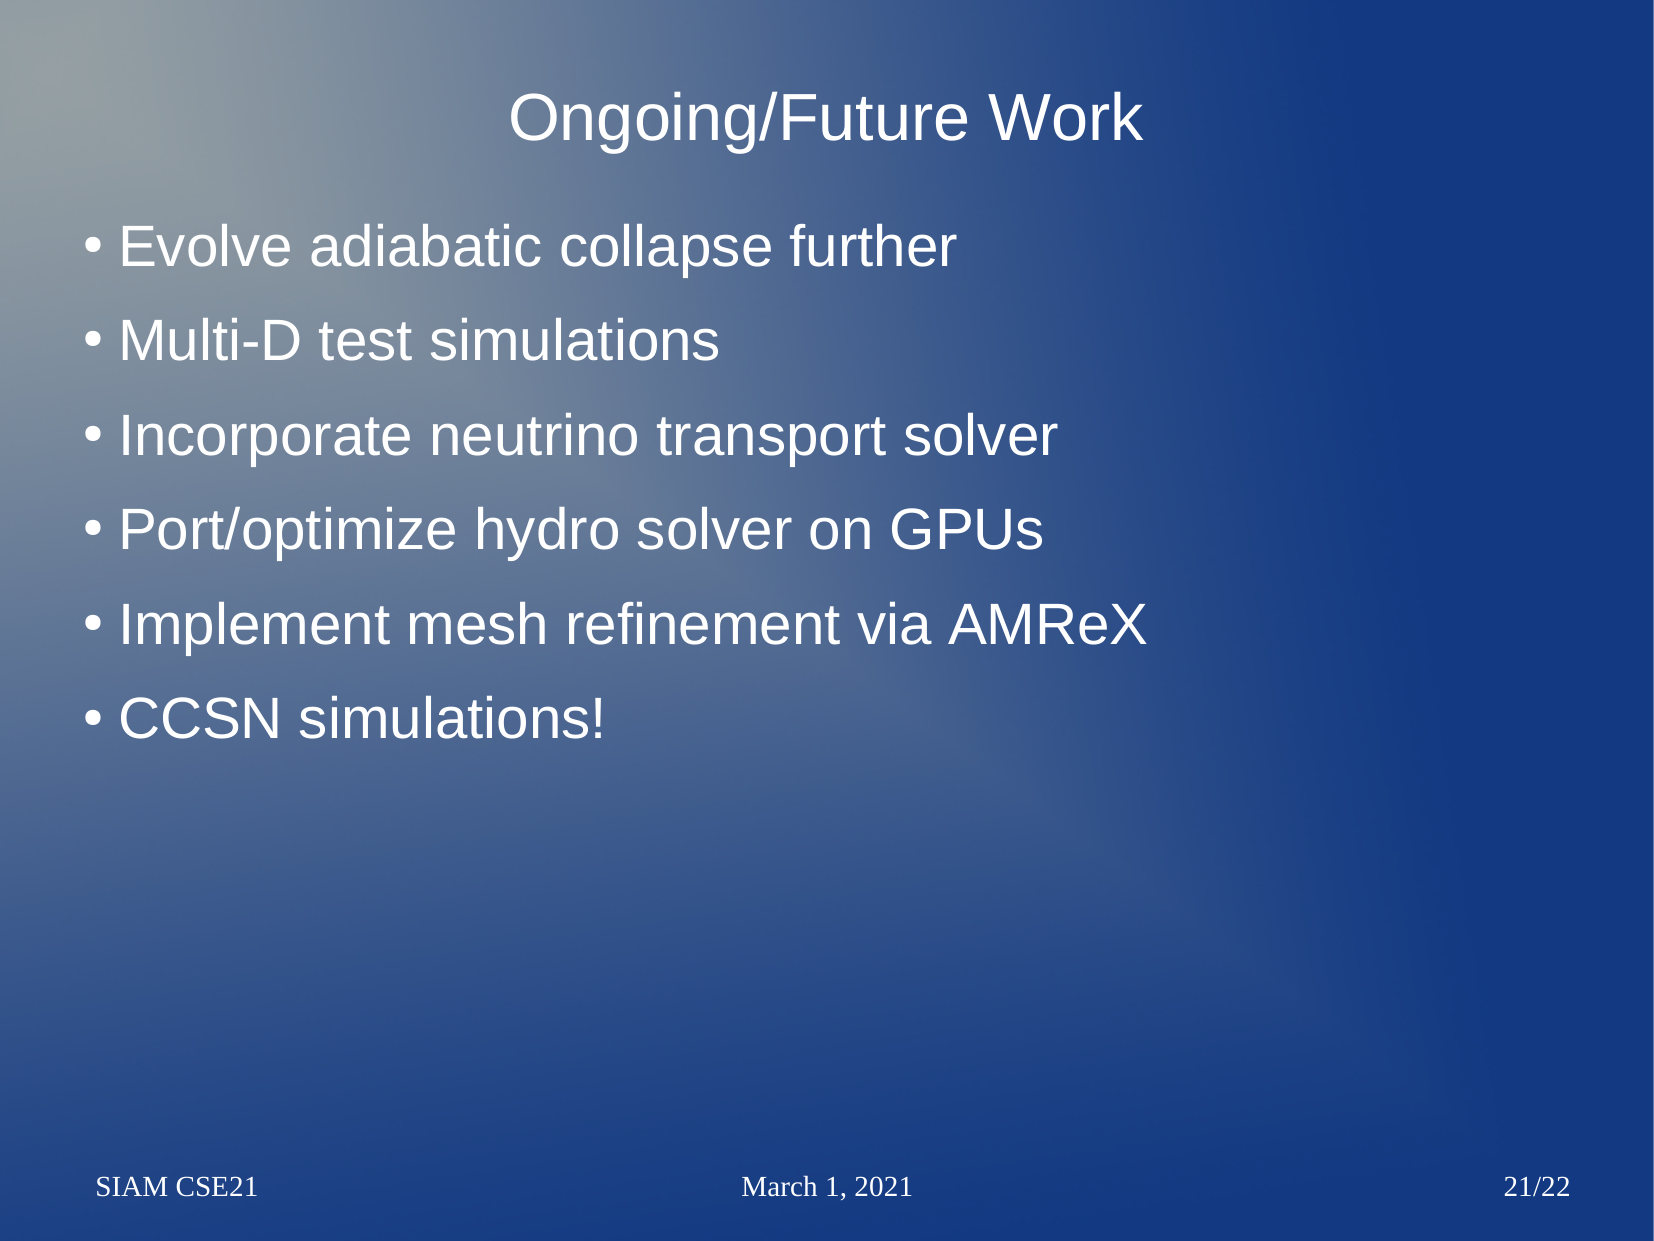

# Ongoing/Future Work
Evolve adiabatic collapse further
Multi-D test simulations
Incorporate neutrino transport solver
Port/optimize hydro solver on GPUs
Implement mesh refinement via AMReX
CCSN simulations!
21